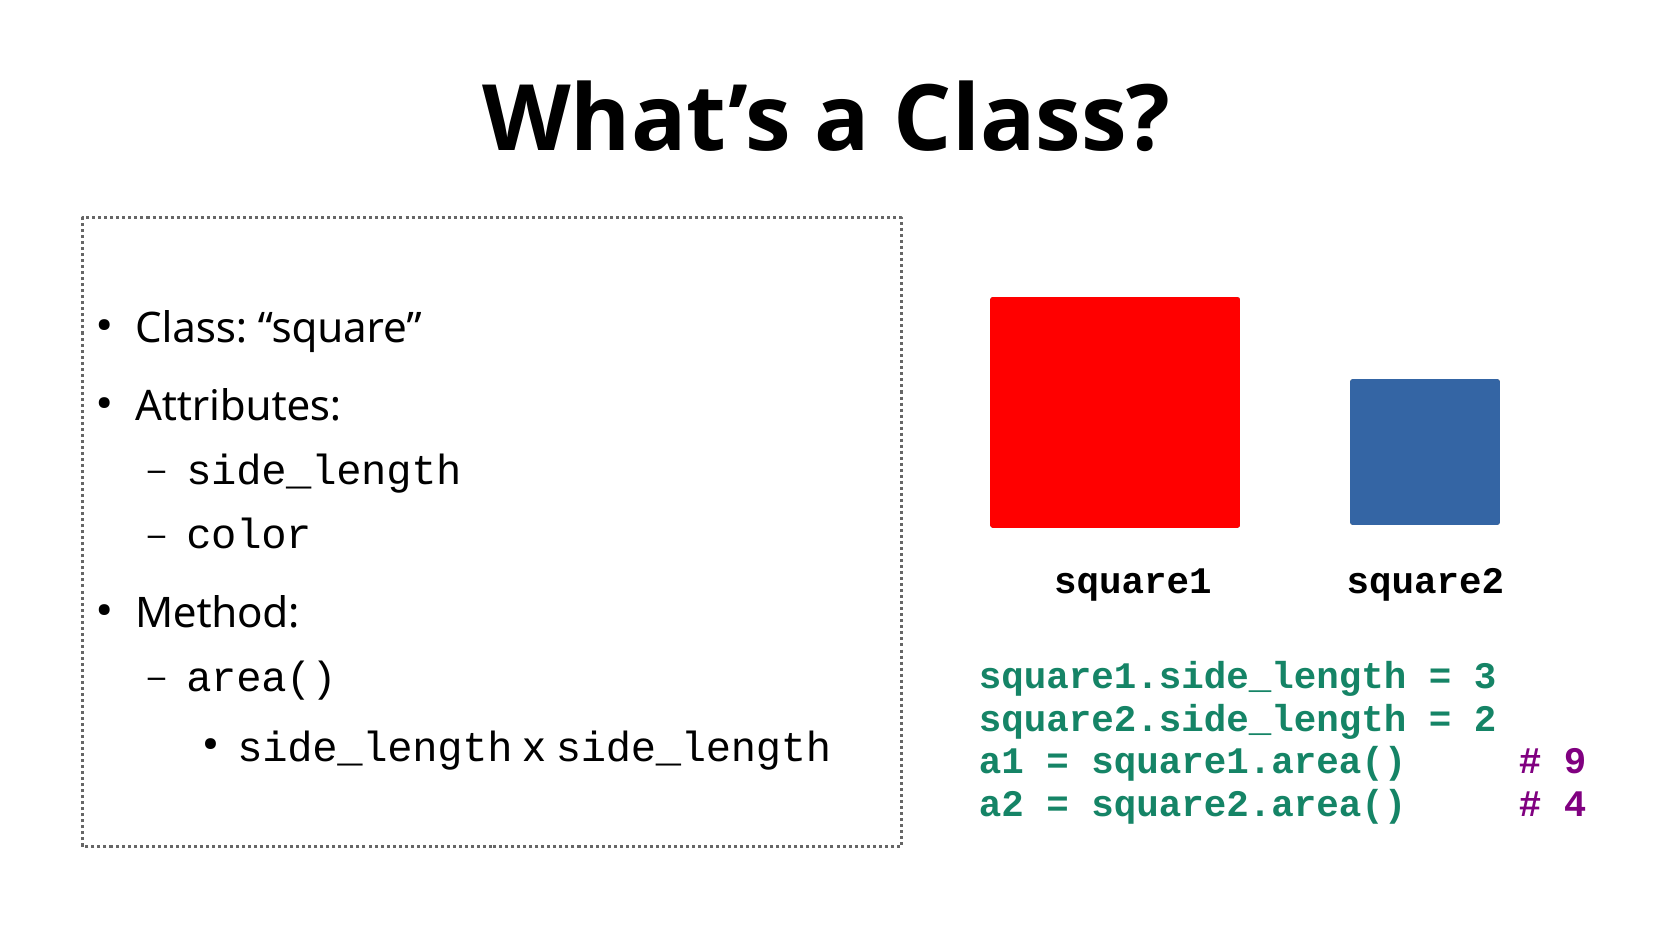

# What’s a Class?
Class: “square”
Attributes:
side_length
color
Method:
area()
side_length x side_length
square1 square2
square1.side_length = 3
square2.side_length = 2
a1 = square1.area() # 9
a2 = square2.area() # 4